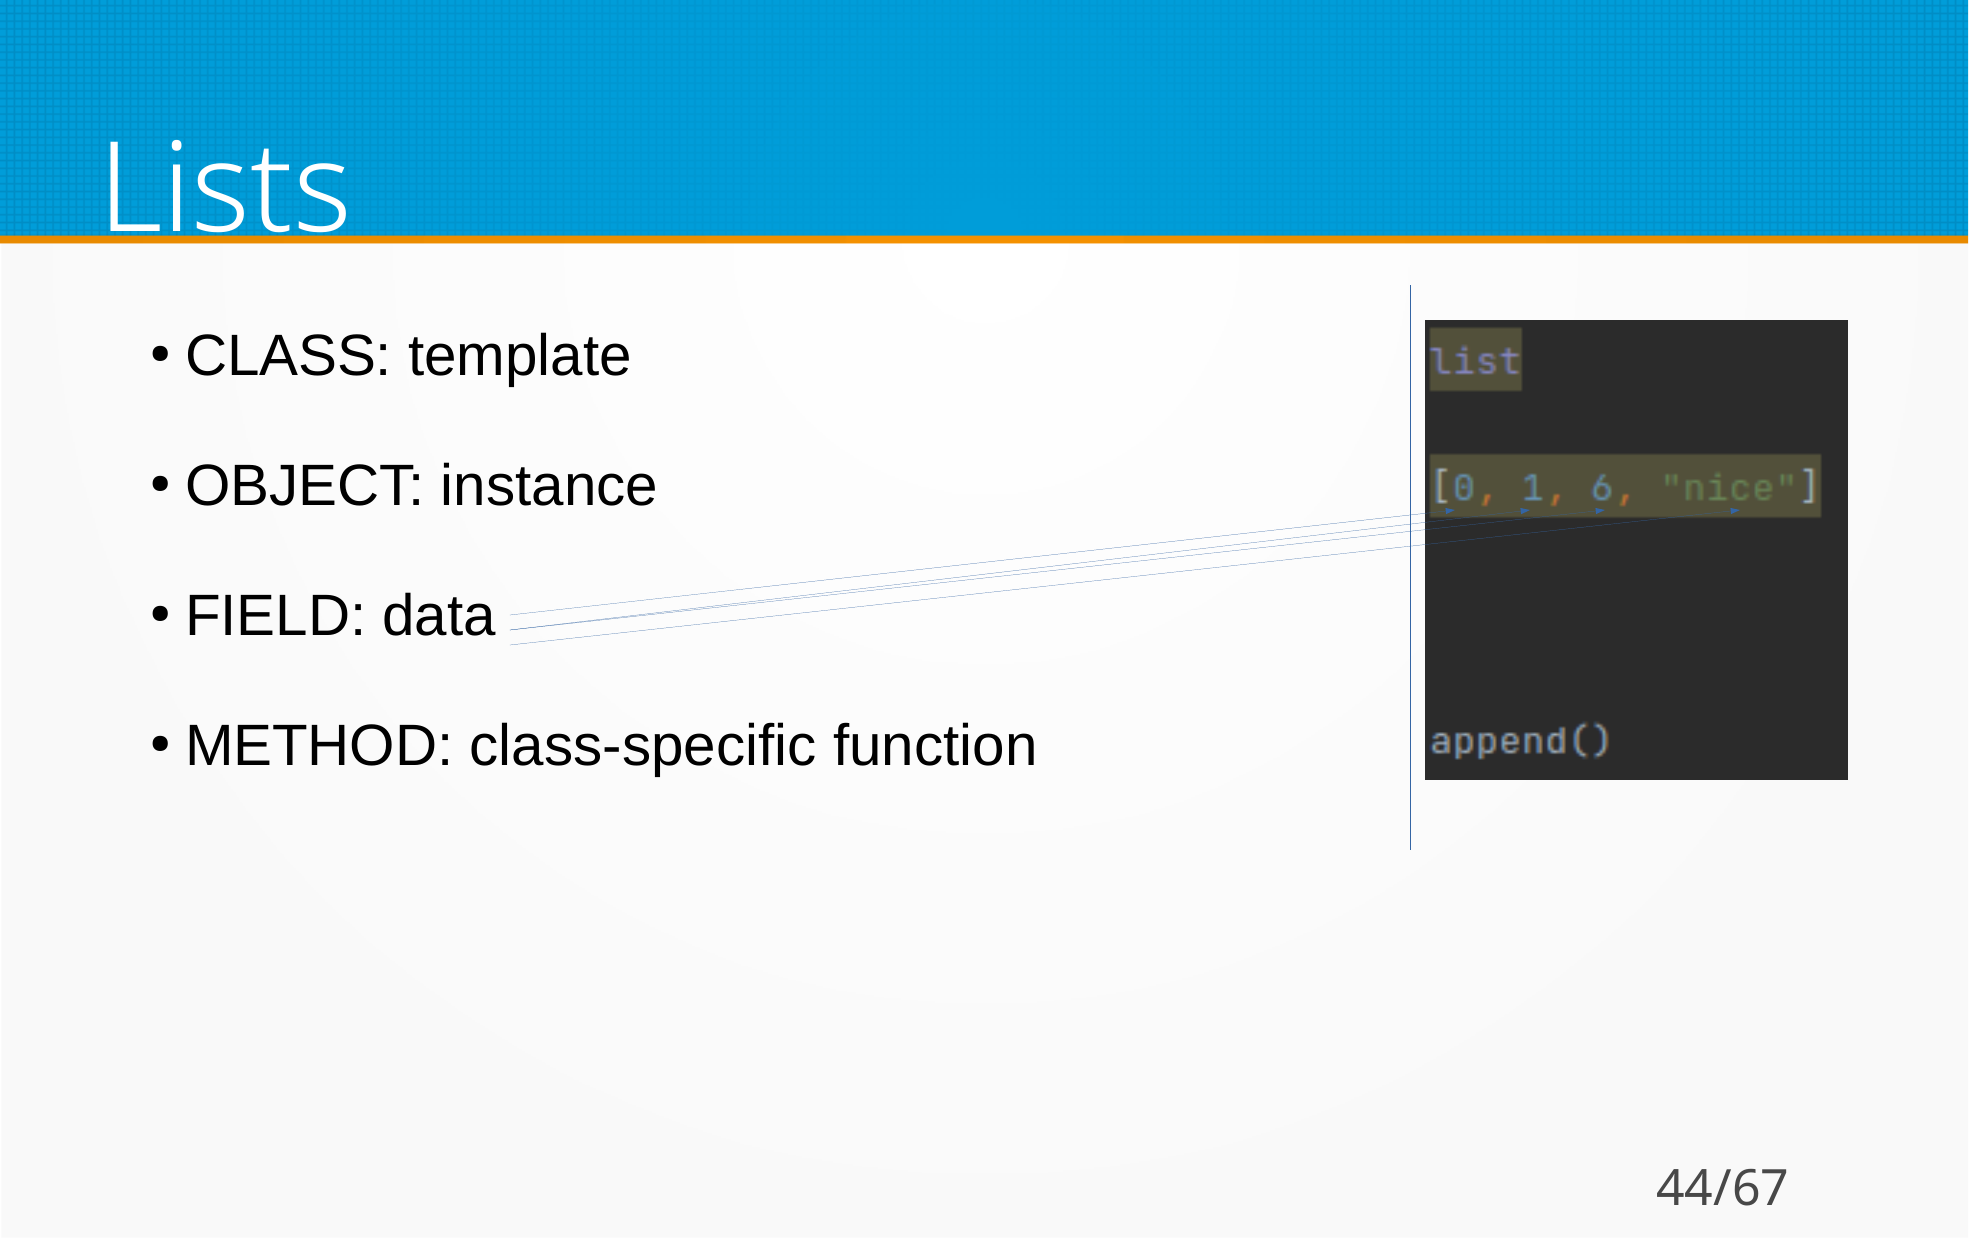

# Lists
CLASS: template
OBJECT: instance
FIELD: data
METHOD: class-specific function
44